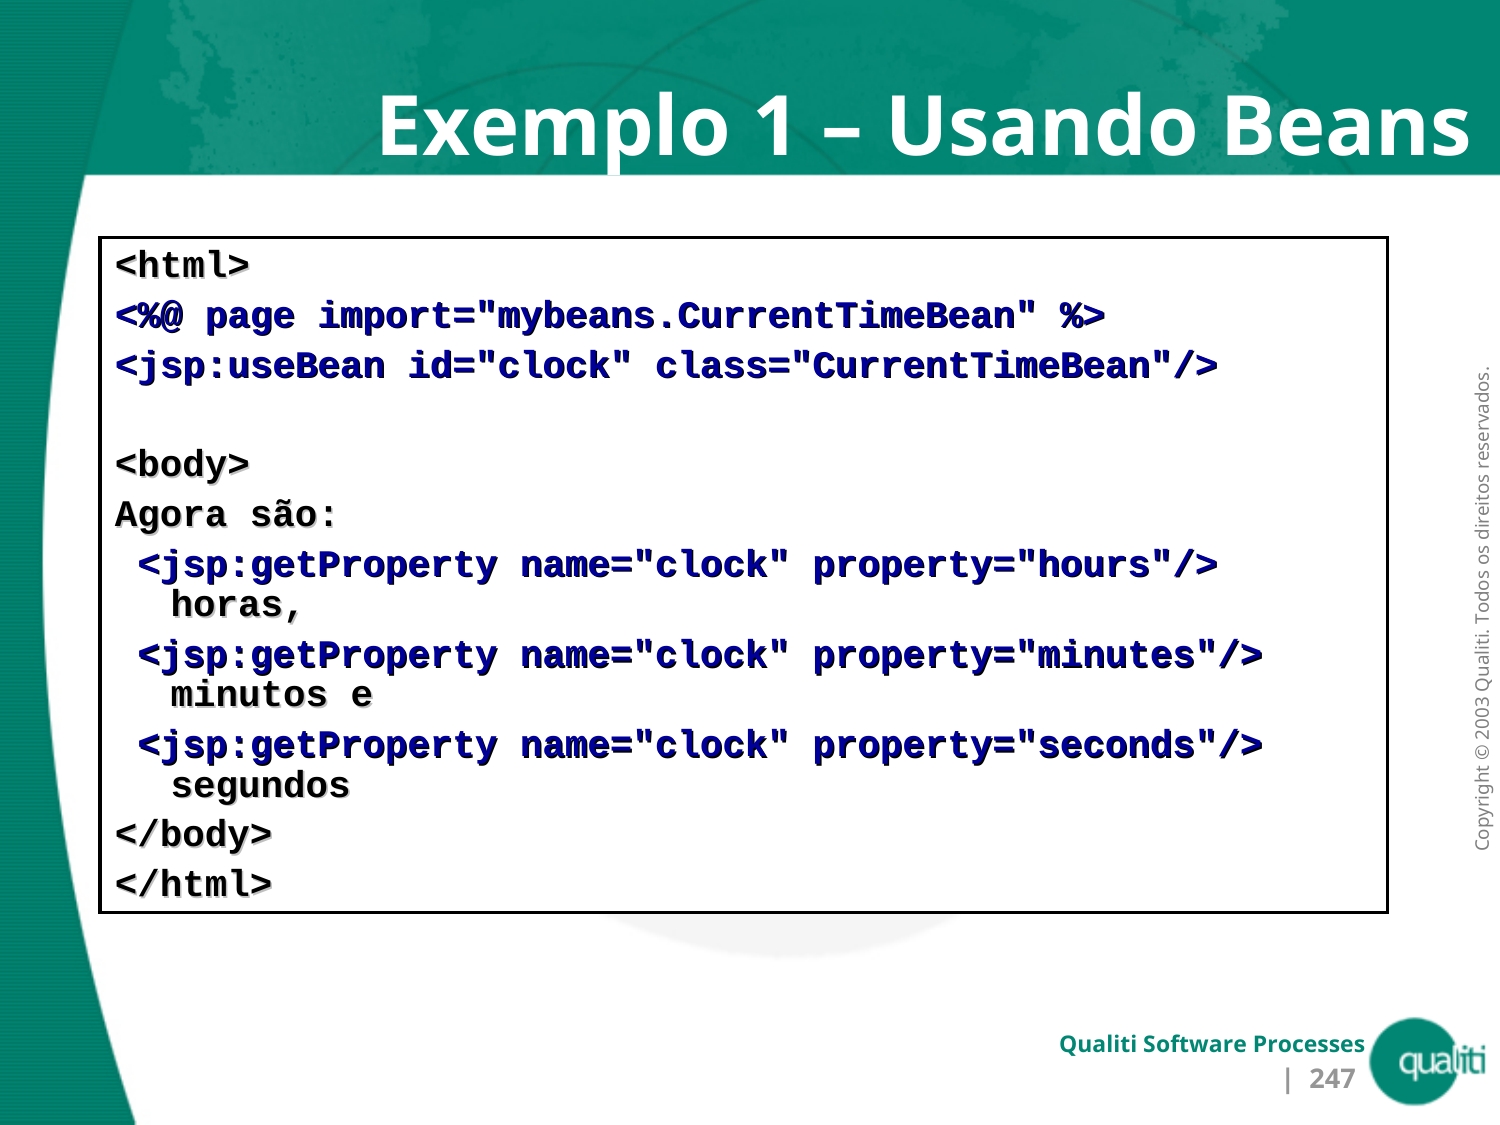

# Exemplo 1 – Usando Beans
<html>
<%@ page import="mybeans.CurrentTimeBean" %>
<jsp:useBean id="clock" class="CurrentTimeBean"/>
<body>
Agora são:
 <jsp:getProperty name="clock" property="hours"/> horas,
 <jsp:getProperty name="clock" property="minutes"/> minutos e
 <jsp:getProperty name="clock" property="seconds"/> segundos
</body>
</html>